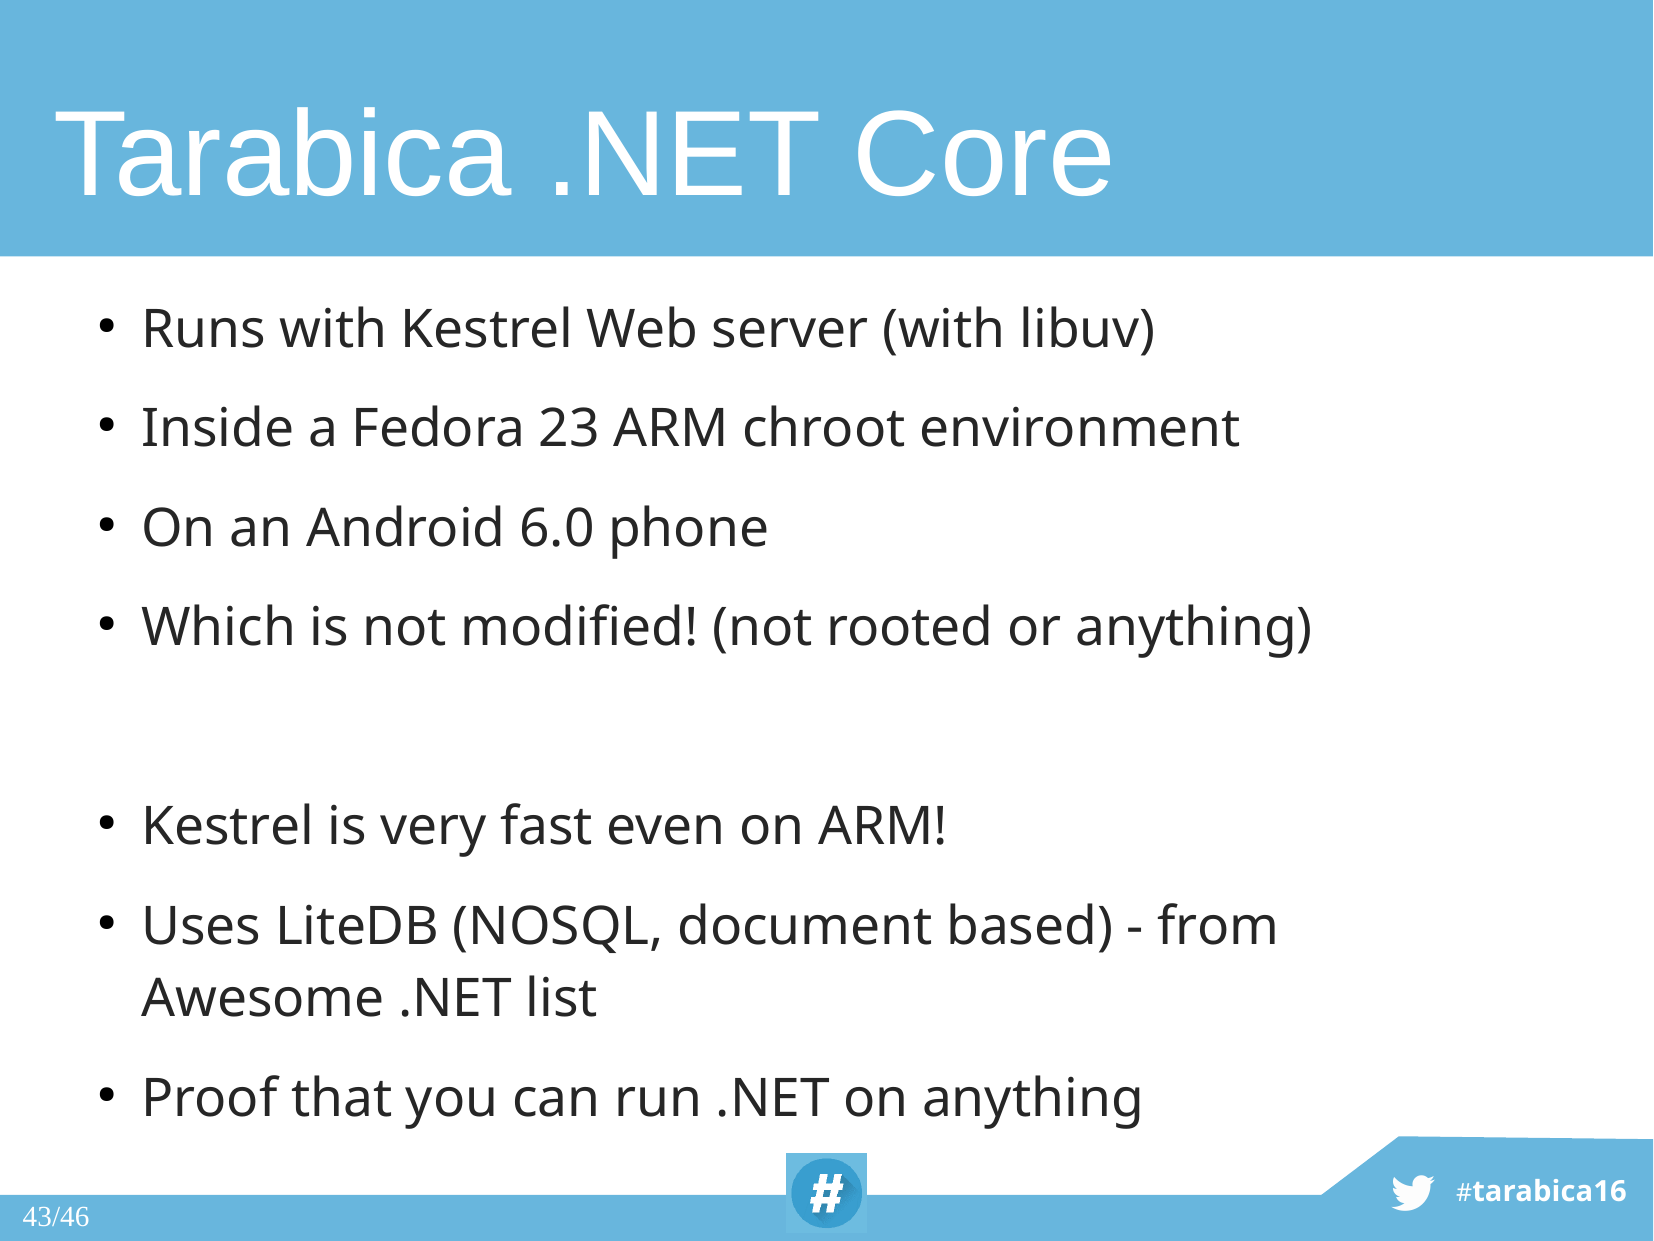

# Tarabica .NET Core
Runs with Kestrel Web server (with libuv)
Inside a Fedora 23 ARM chroot environment
On an Android 6.0 phone
Which is not modified! (not rooted or anything)
Kestrel is very fast even on ARM!
Uses LiteDB (NOSQL, document based) - from Awesome .NET list
Proof that you can run .NET on anything
43